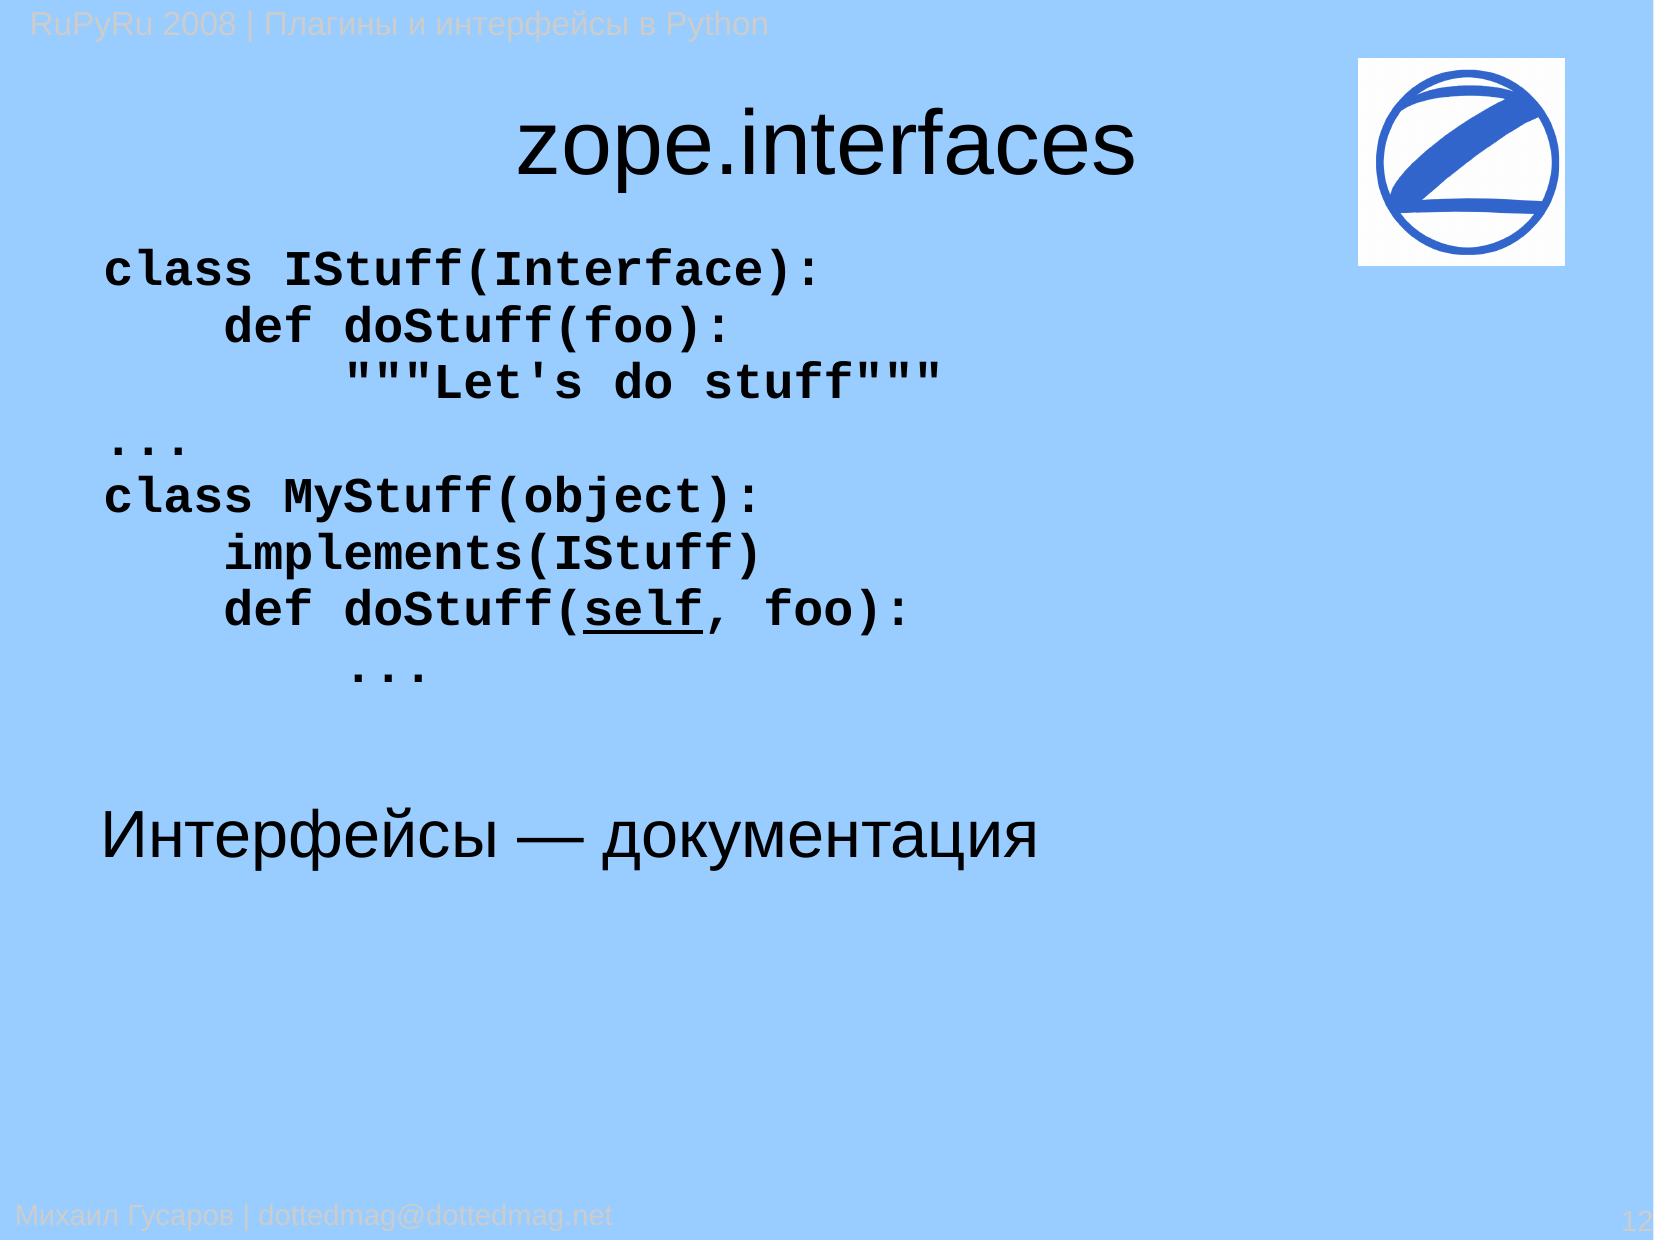

# zope.interfaces
class IStuff(Interface):
 def doStuff(foo):
 """Let's do stuff"""
...
class MyStuff(object):
 implements(IStuff)
 def doStuff(self, foo):
 ...
Интерфейсы — документация
Имя Автора | email@domain.org
12